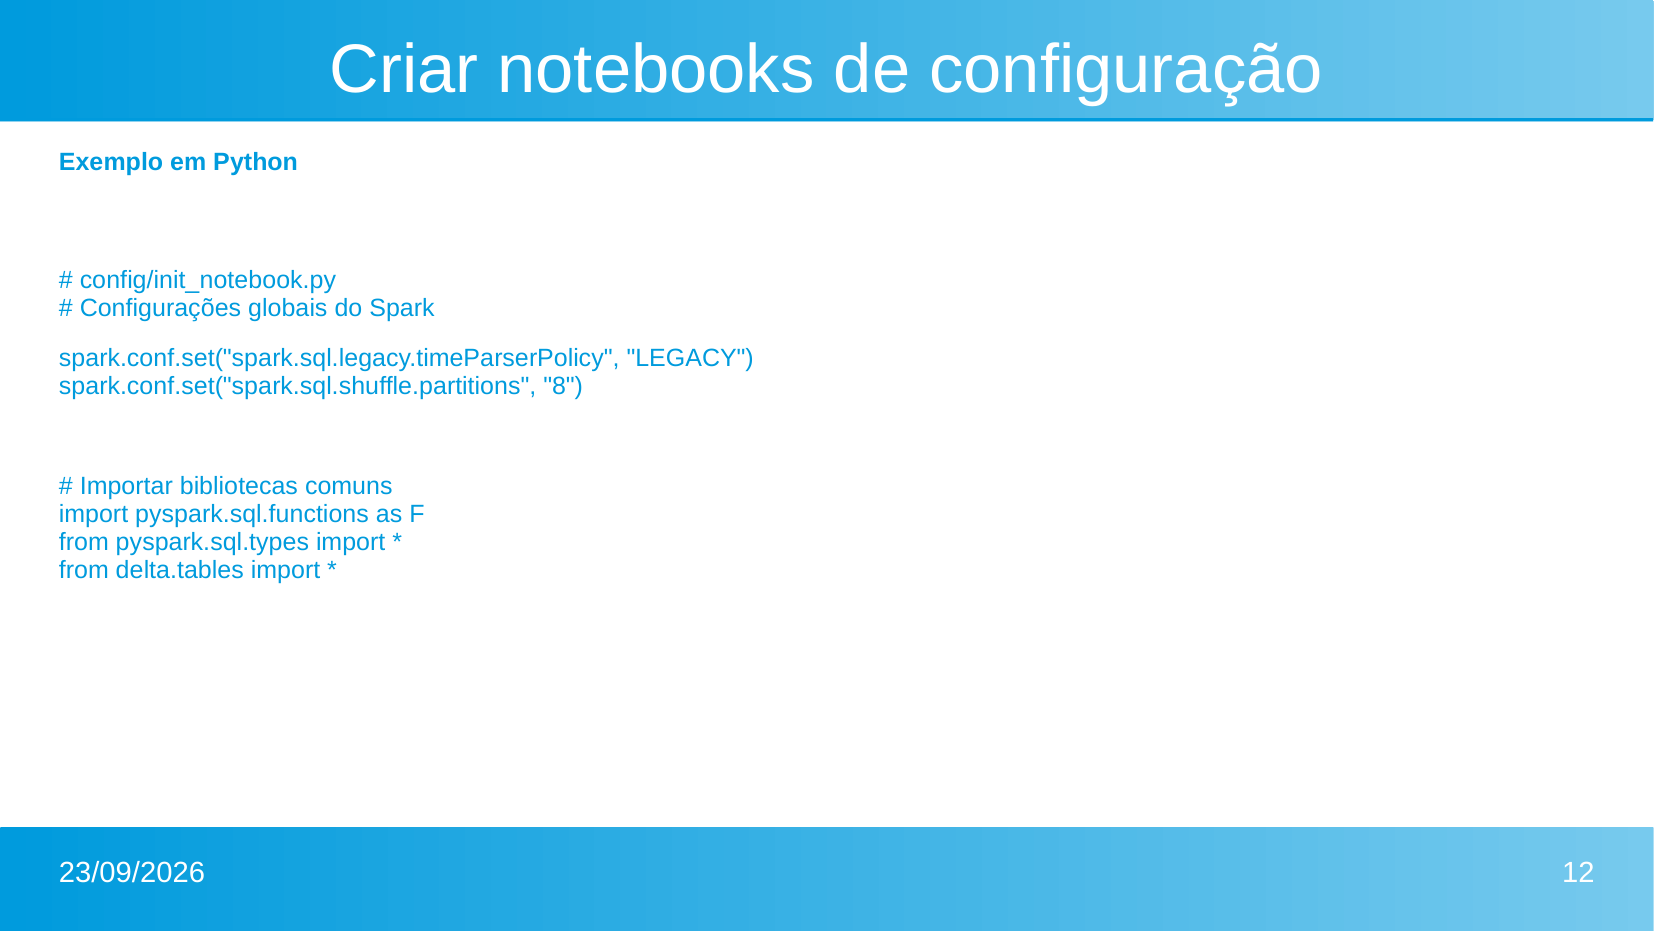

# Criar notebooks de configuração
Exemplo em Python
# config/init_notebook.py # Configurações globais do Spark
spark.conf.set("spark.sql.legacy.timeParserPolicy", "LEGACY")
spark.conf.set("spark.sql.shuffle.partitions", "8")
# Importar bibliotecas comuns import pyspark.sql.functions as F from pyspark.sql.types import * from delta.tables import *
12